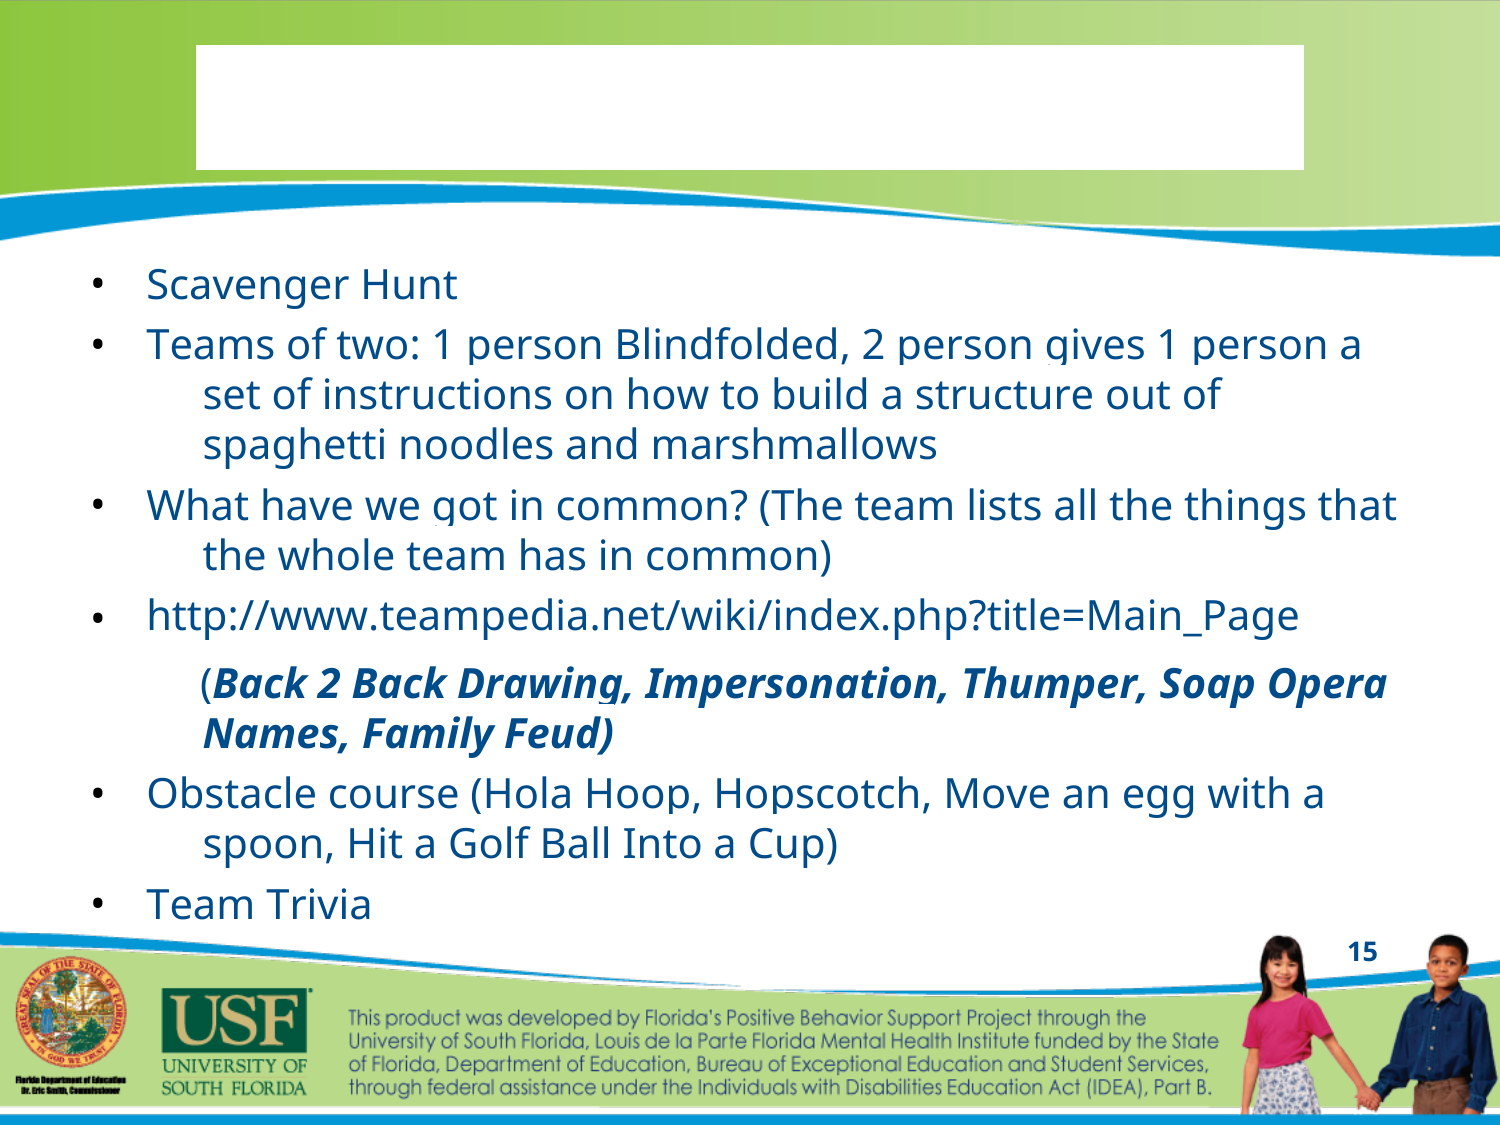

# Team Building Activities
Scavenger Hunt
Teams of two: 1 person Blindfolded, 2 person gives 1 person a set of instructions on how to build a structure out of spaghetti noodles and marshmallows
What have we got in common? (The team lists all the things that the whole team has in common)
http://www.teampedia.net/wiki/index.php?title=Main_Page
 (Back 2 Back Drawing, Impersonation, Thumper, Soap Opera Names, Family Feud)
Obstacle course (Hola Hoop, Hopscotch, Move an egg with a spoon, Hit a Golf Ball Into a Cup)
Team Trivia